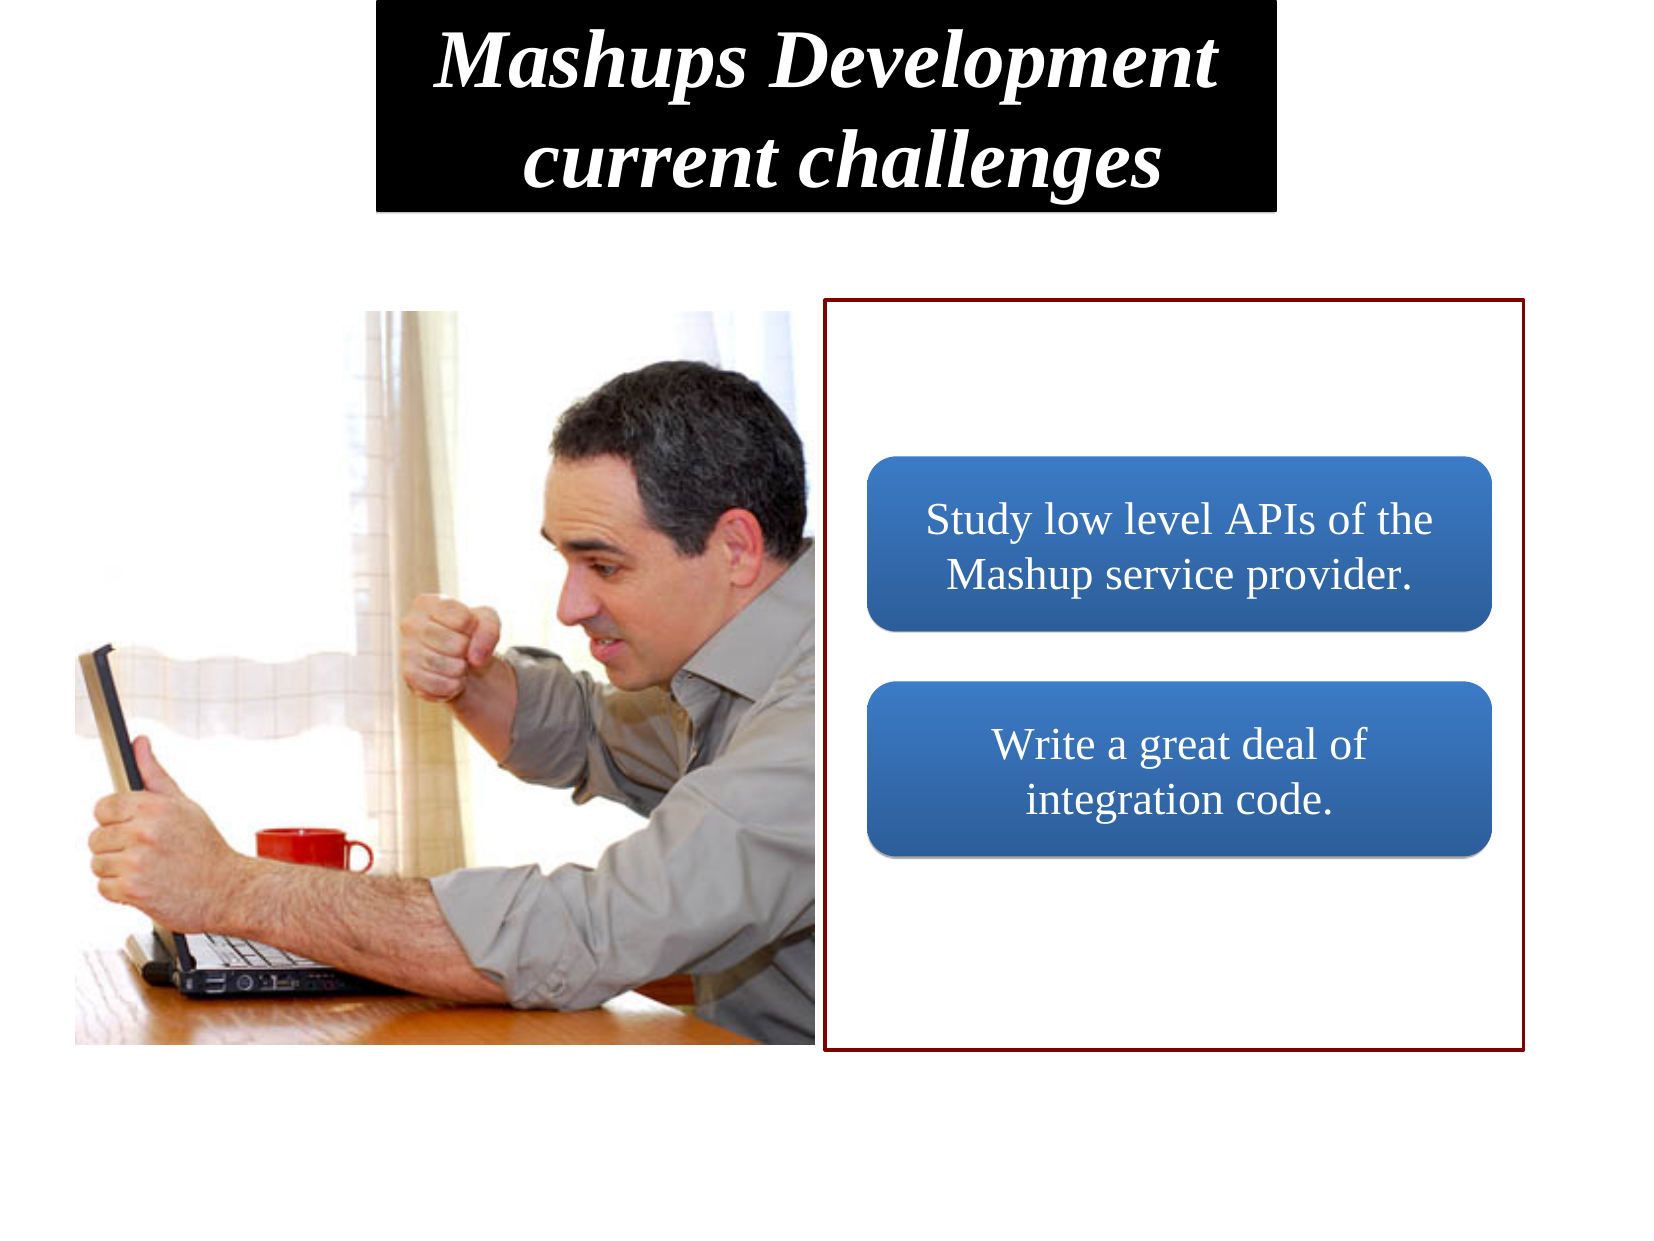

# Mashups Development current challenges
Study low level APIs of the Mashup service provider.
Write a great deal of integration code.